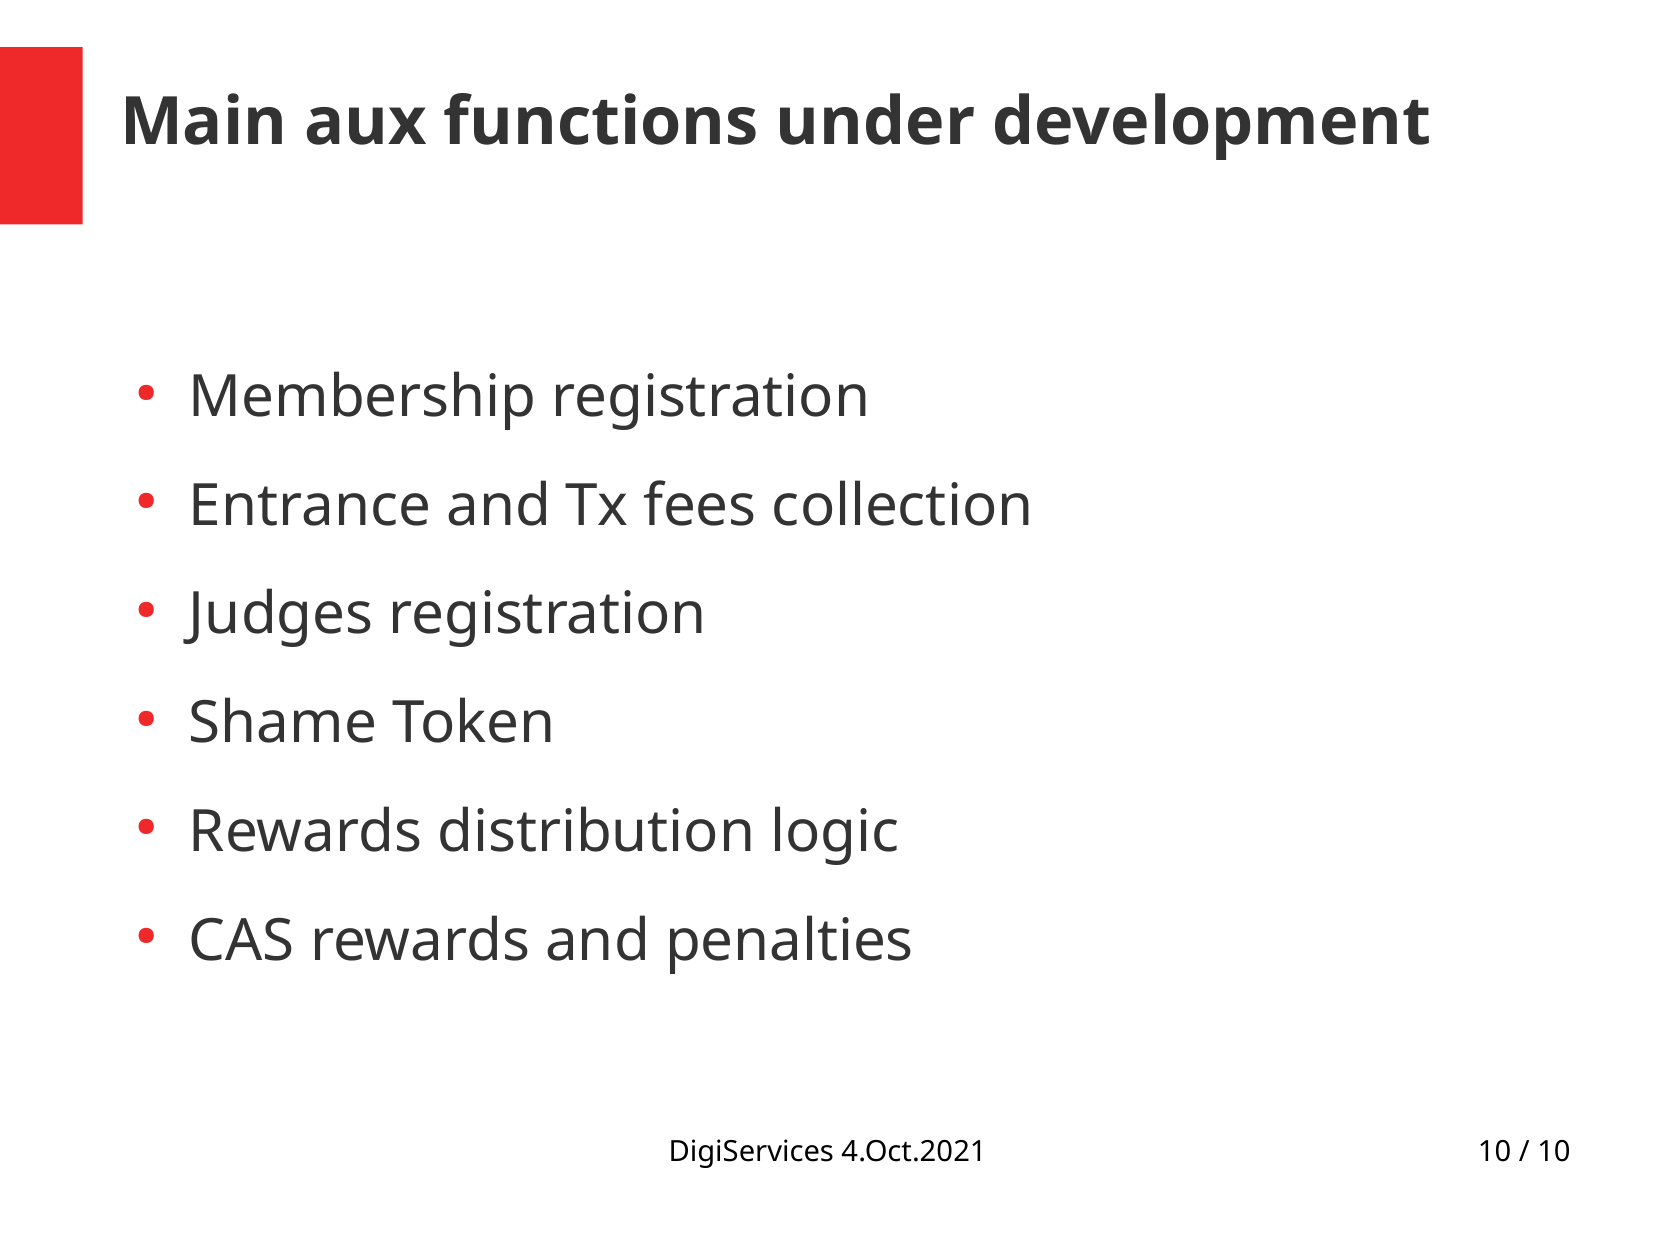

# Main aux functions under development
Membership registration
Entrance and Tx fees collection
Judges registration
Shame Token
Rewards distribution logic
CAS rewards and penalties
DigiServices 4.Oct.2021
10